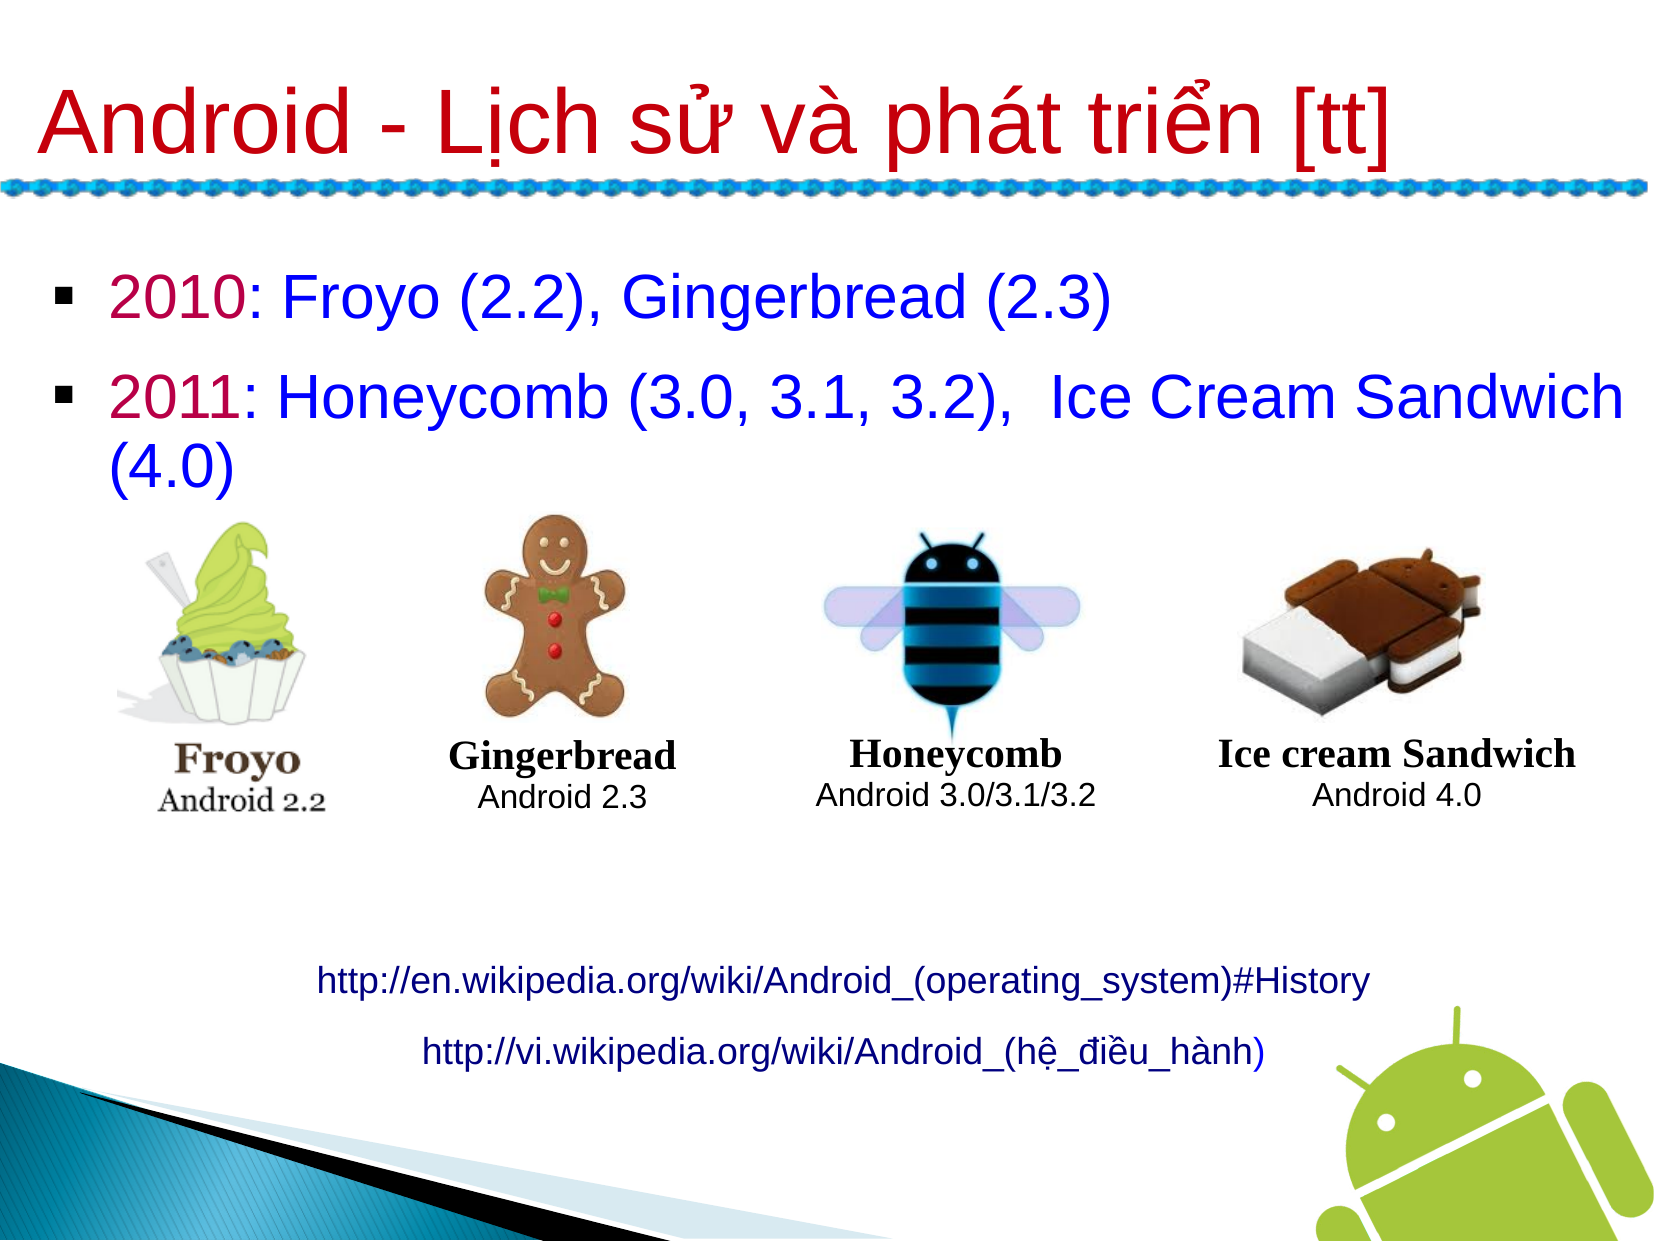

# Android - Lịch sử và phát triển [tt]
2010: Froyo (2.2), Gingerbread (2.3)
2011: Honeycomb (3.0, 3.1, 3.2), Ice Cream Sandwich (4.0)
http://en.wikipedia.org/wiki/Android_(operating_system)#History
http://vi.wikipedia.org/wiki/Android_(hệ_điều_hành)
Ice cream Sandwich
Android 4.0
Honeycomb
Android 3.0/3.1/3.2
Gingerbread
Android 2.3